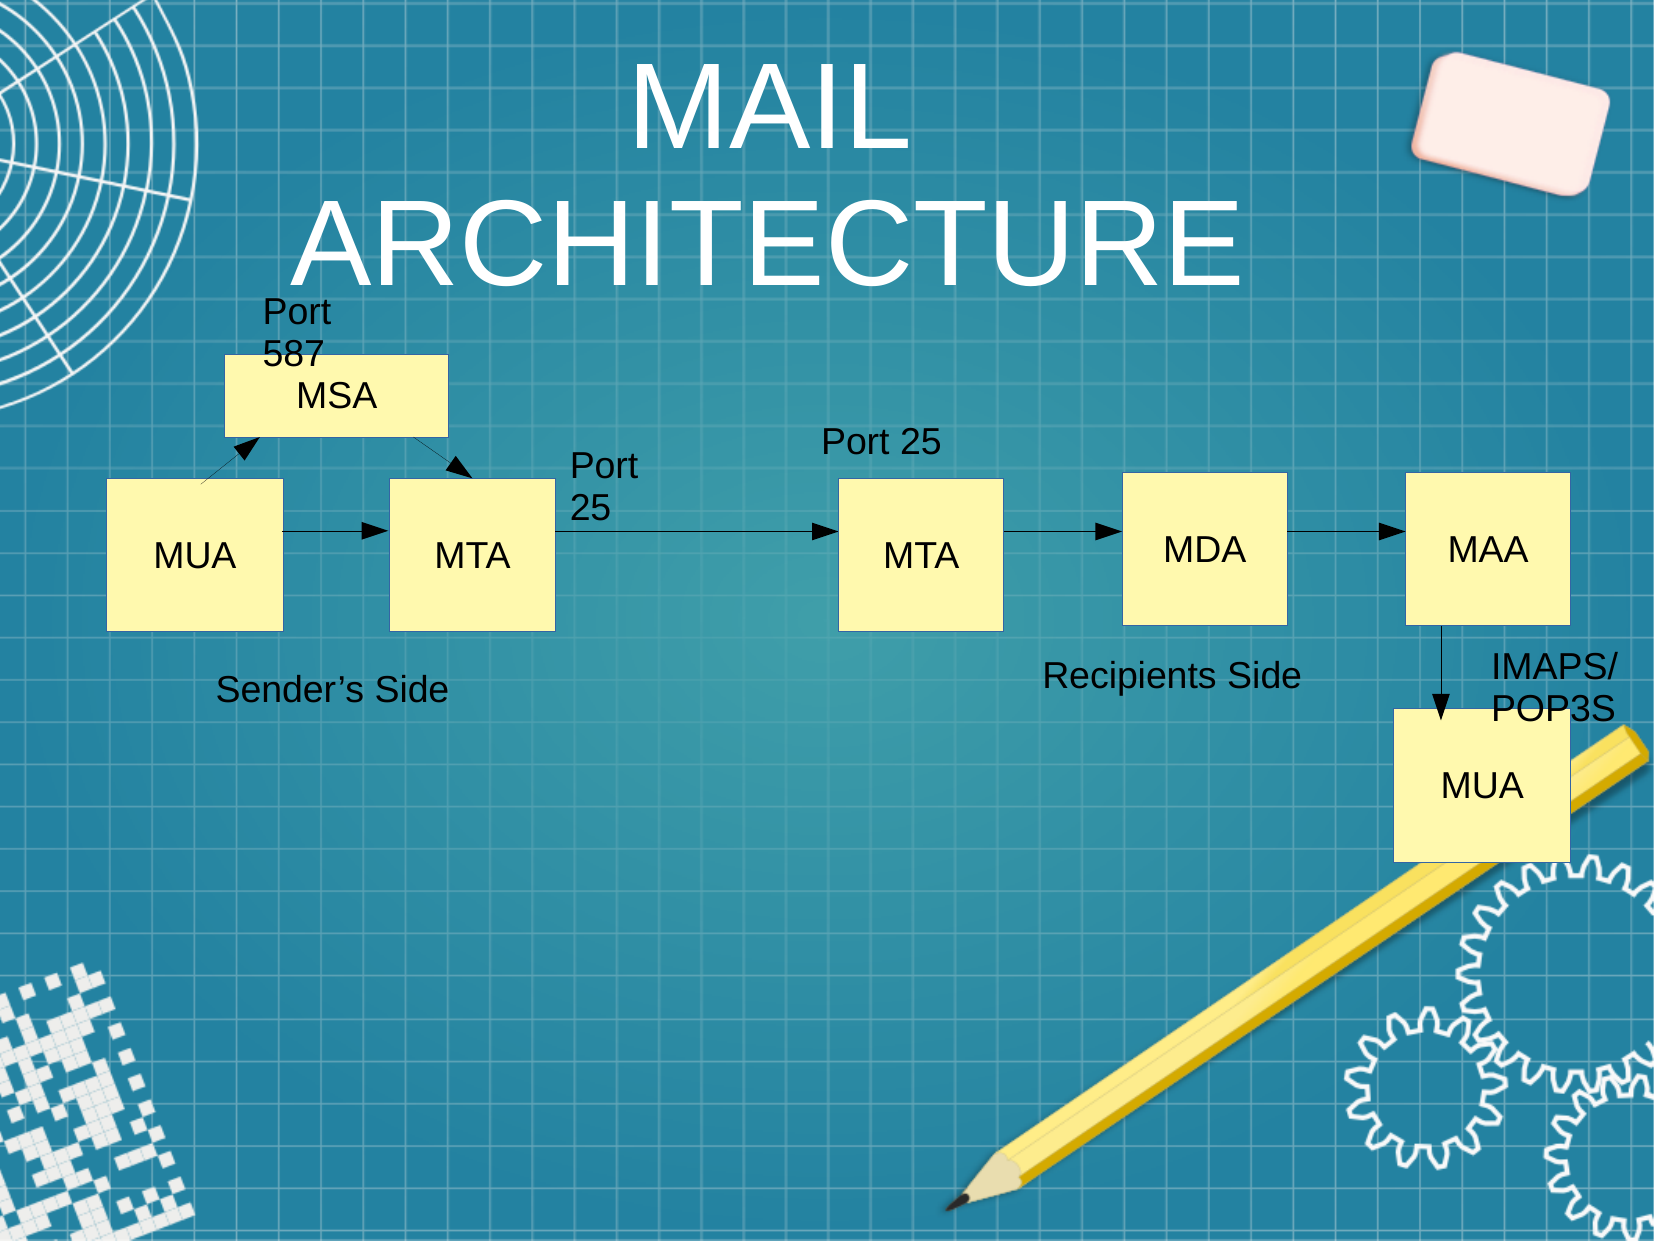

# MAIL ARCHITECTURE
Port 587
MSA
Port 25
Port 25
MDA
MAA
MUA
MTA
MTA
IMAPS/POP3S
Recipients Side
Sender’s Side
MUA